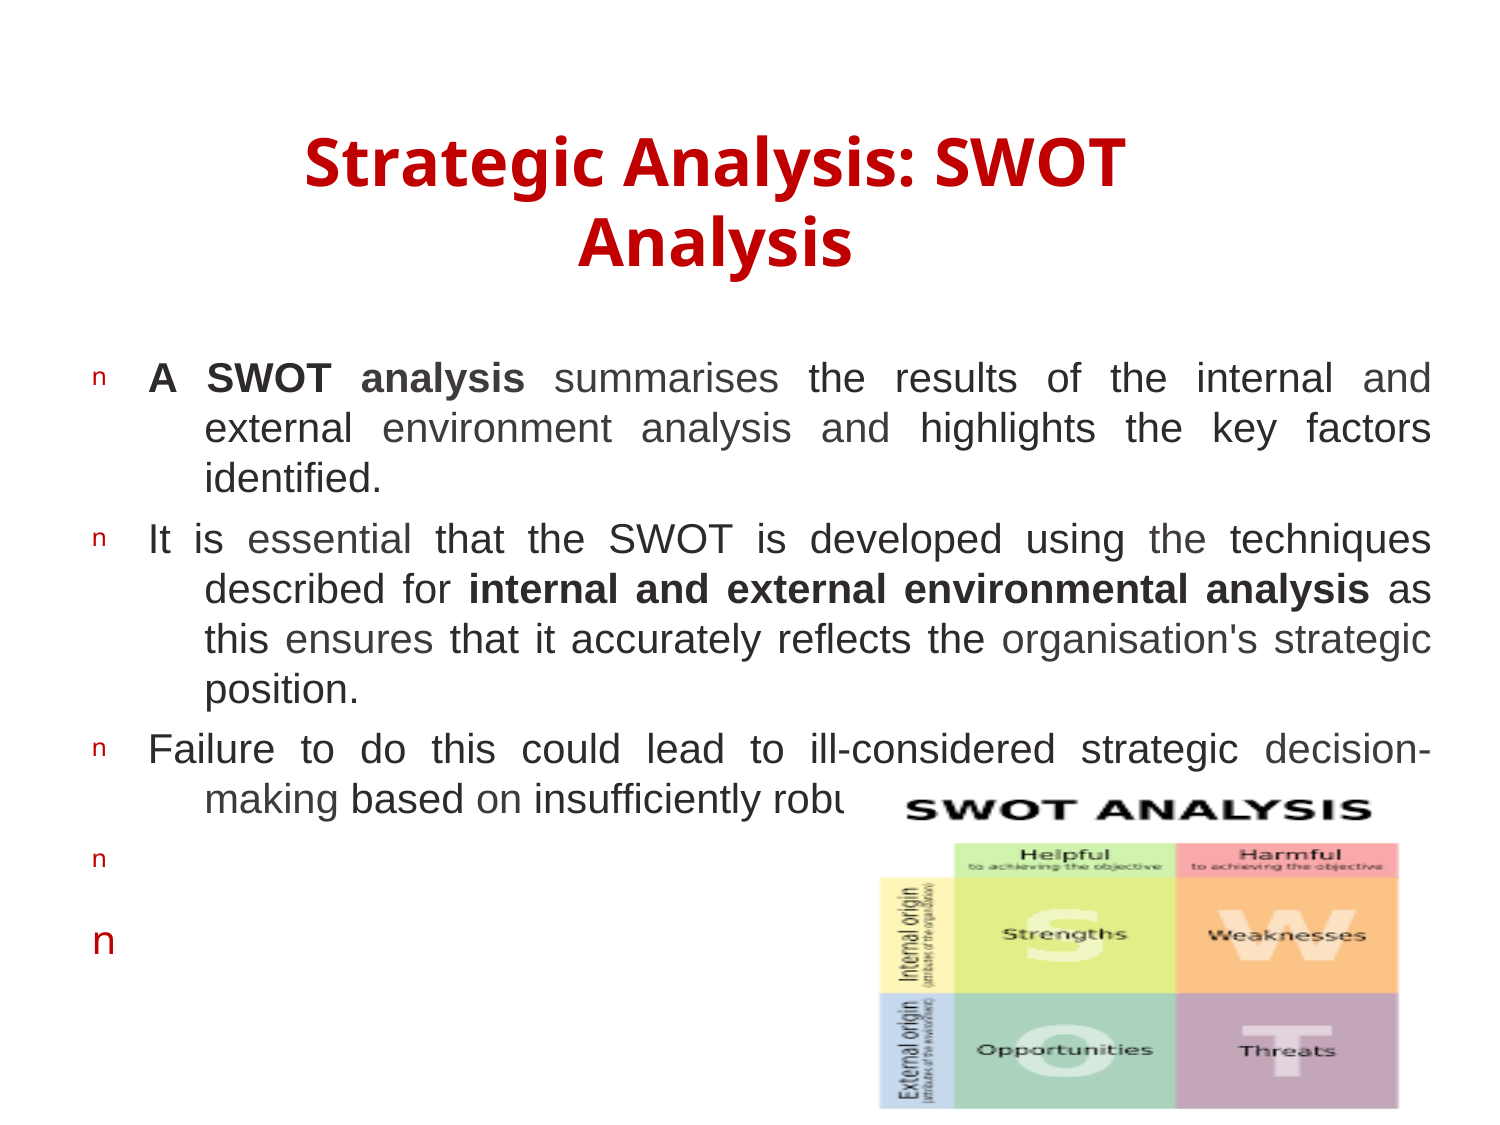

# Strategic Analysis: SWOT Analysis
A SWOT analysis summarises the results of the internal and external environment analysis and highlights the key factors identified.
It is essential that the SWOT is developed using the techniques described for internal and external environmental analysis as this ensures that it accurately reflects the organisation's strategic position.
Failure to do this could lead to ill-considered strategic decision-making based on insufficiently robust information.